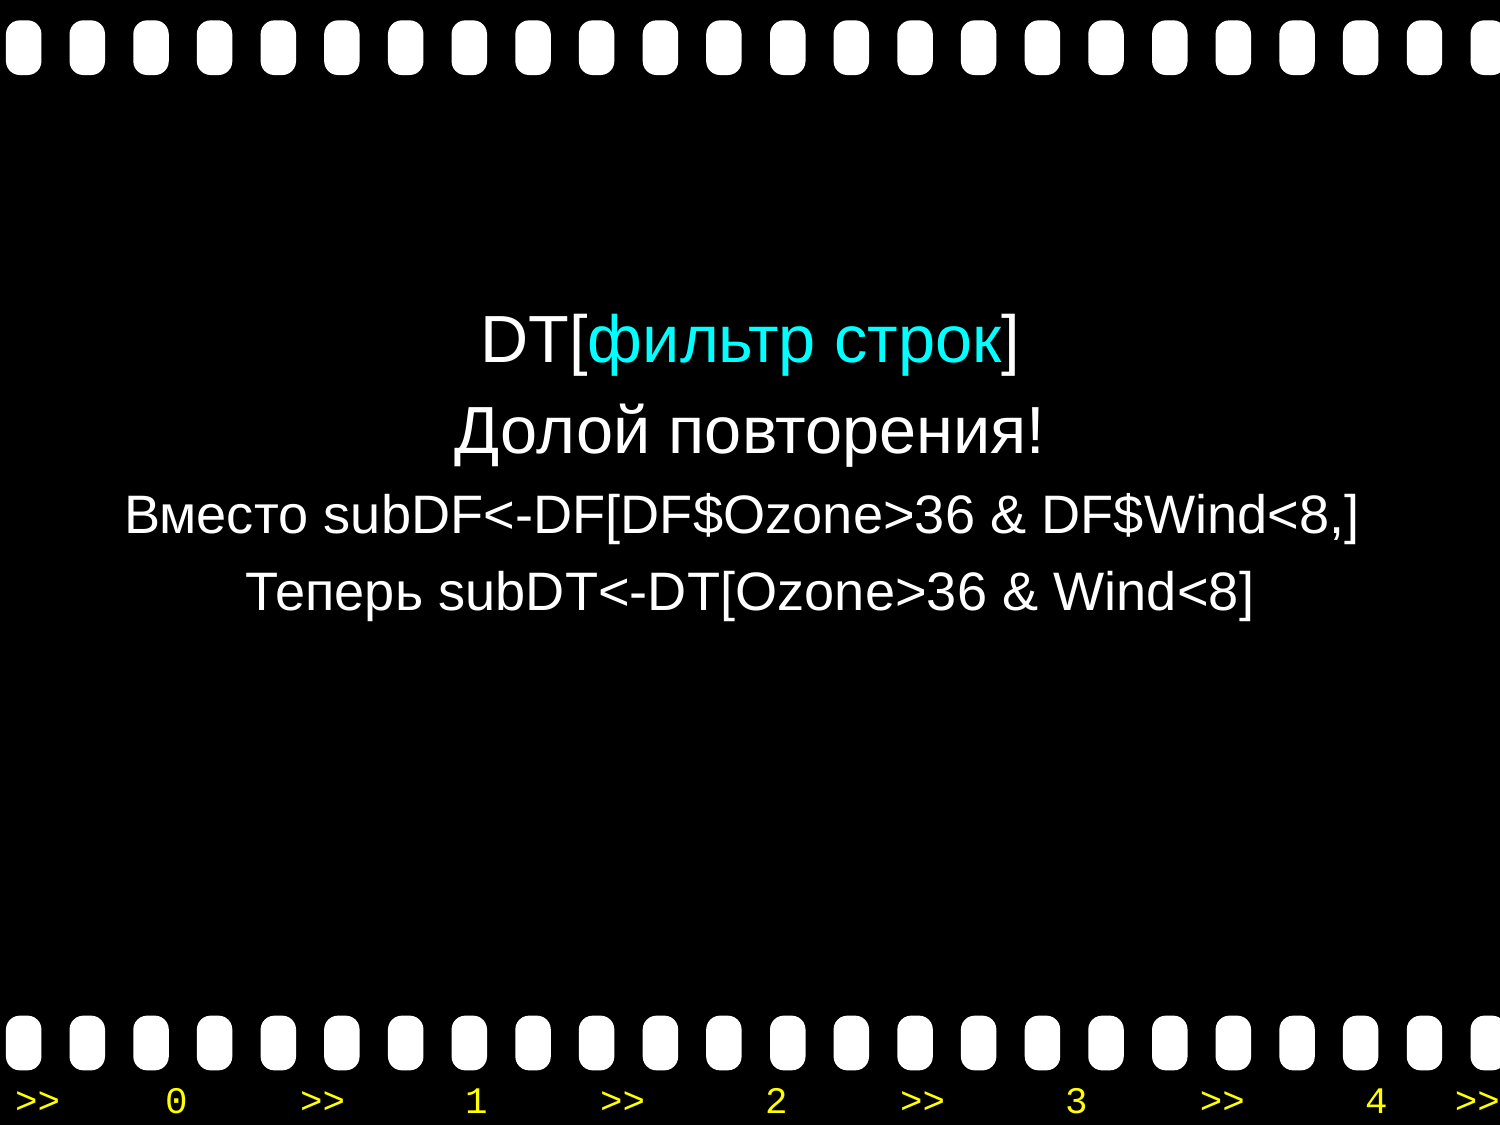

# DT[фильтр строк]
Долой повторения!
Вместо subDF<-DF[DF$Ozone>36 & DF$Wind<8,]
Теперь subDT<-DT[Ozone>36 & Wind<8]